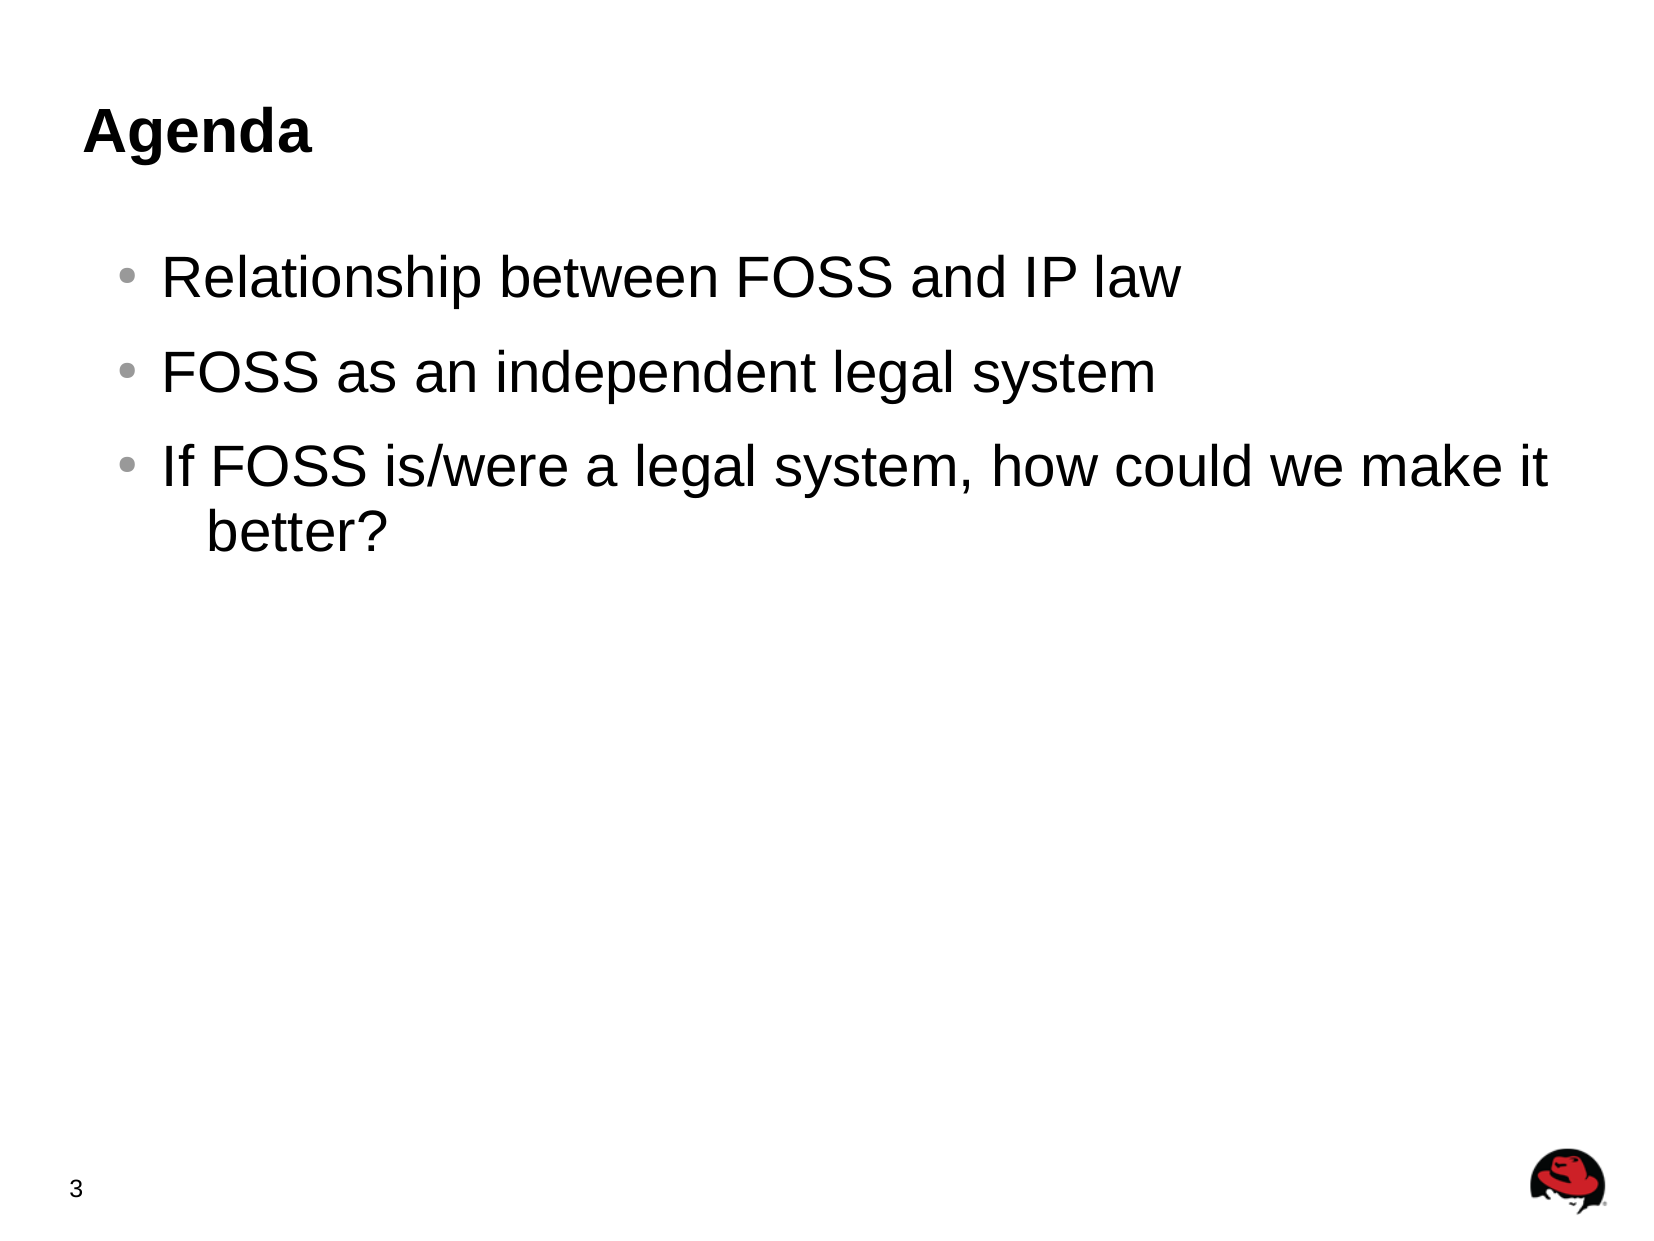

# Agenda
Relationship between FOSS and IP law
FOSS as an independent legal system
If FOSS is/were a legal system, how could we make it better?